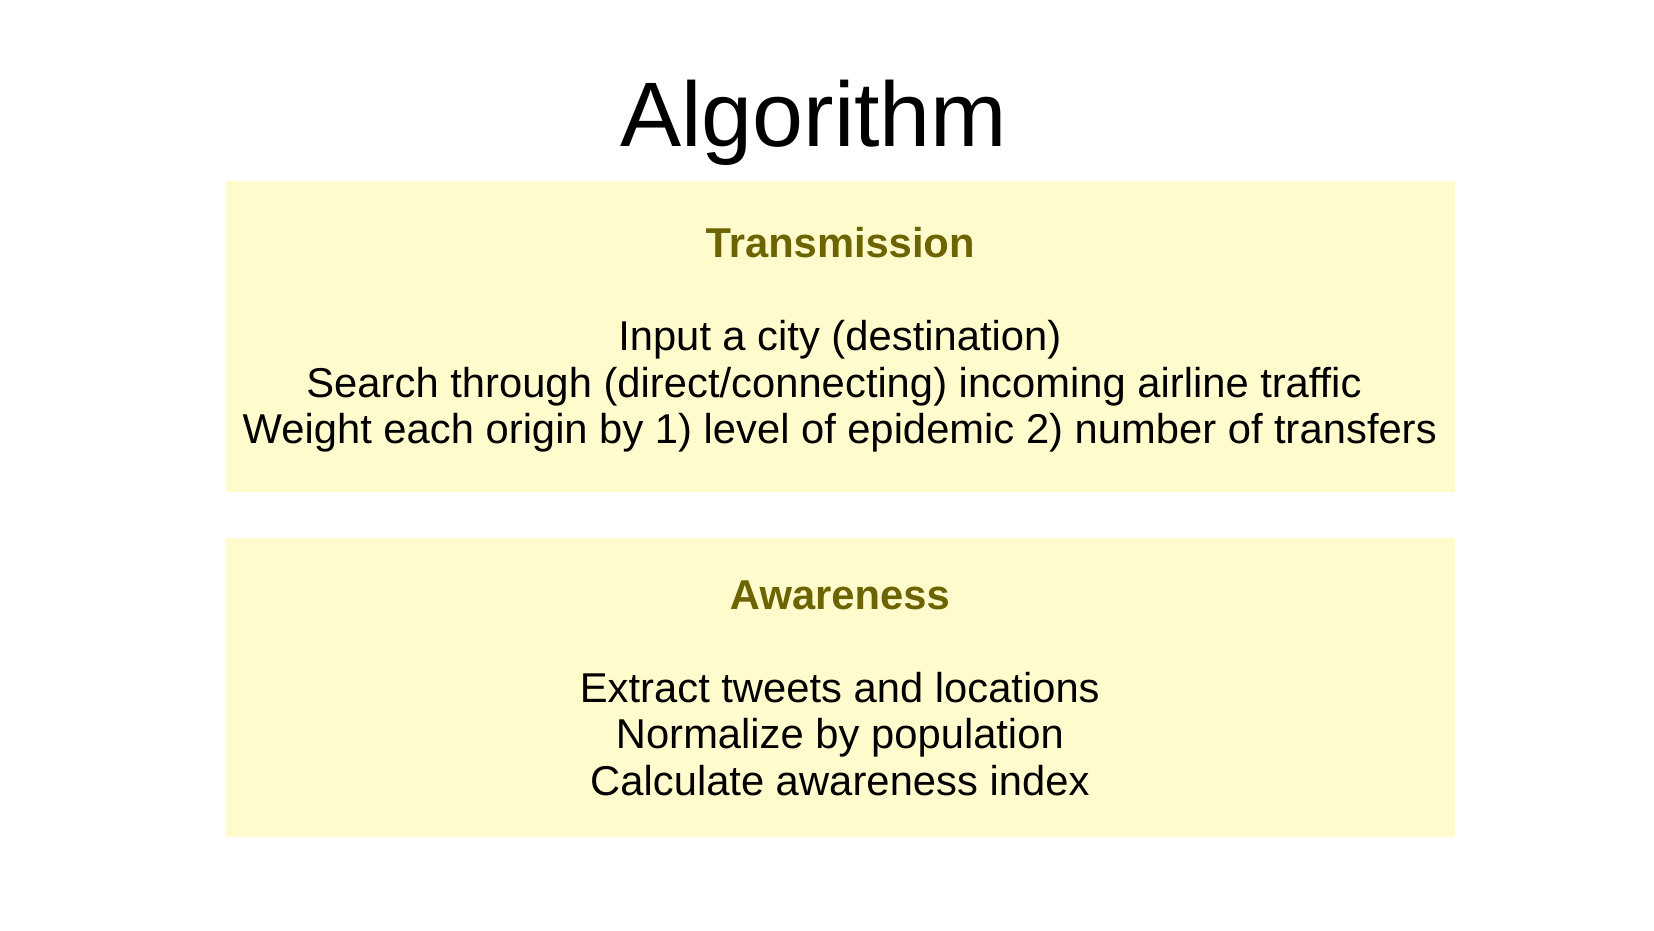

# Algorithm
Transmission
Input a city (destination)
Search through (direct/connecting) incoming airline traffic
Weight each origin by 1) level of epidemic 2) number of transfers
Awareness
Extract tweets and locations
Normalize by population
Calculate awareness index